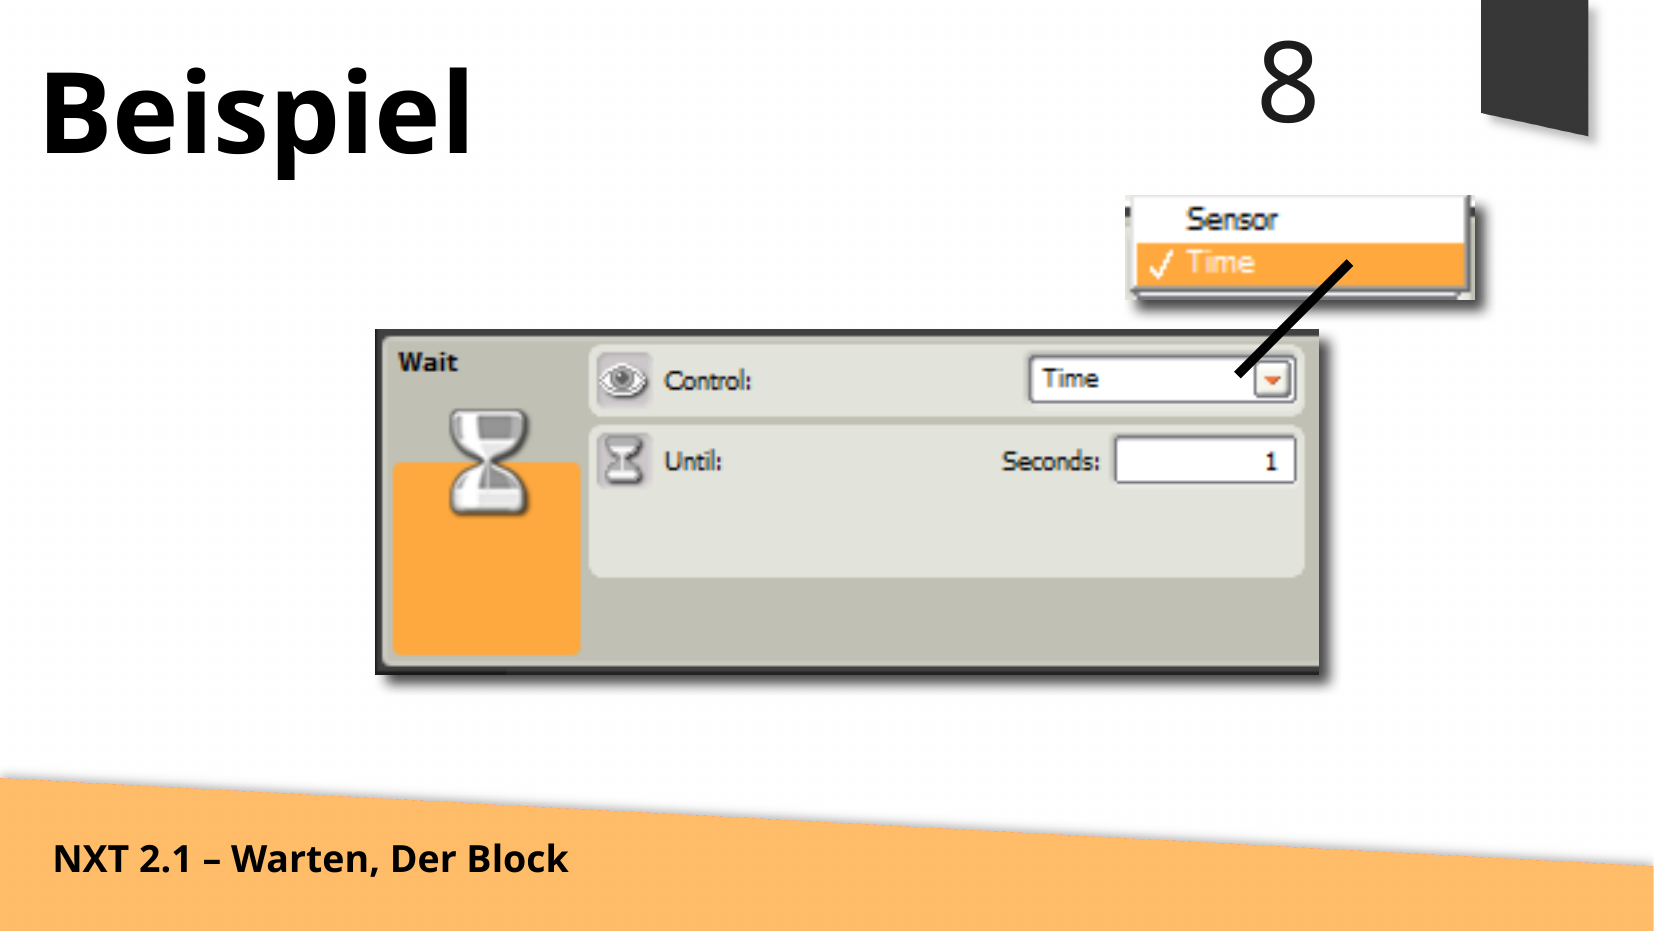

# Beispiel
NXT 2.1 – Warten, Der Block